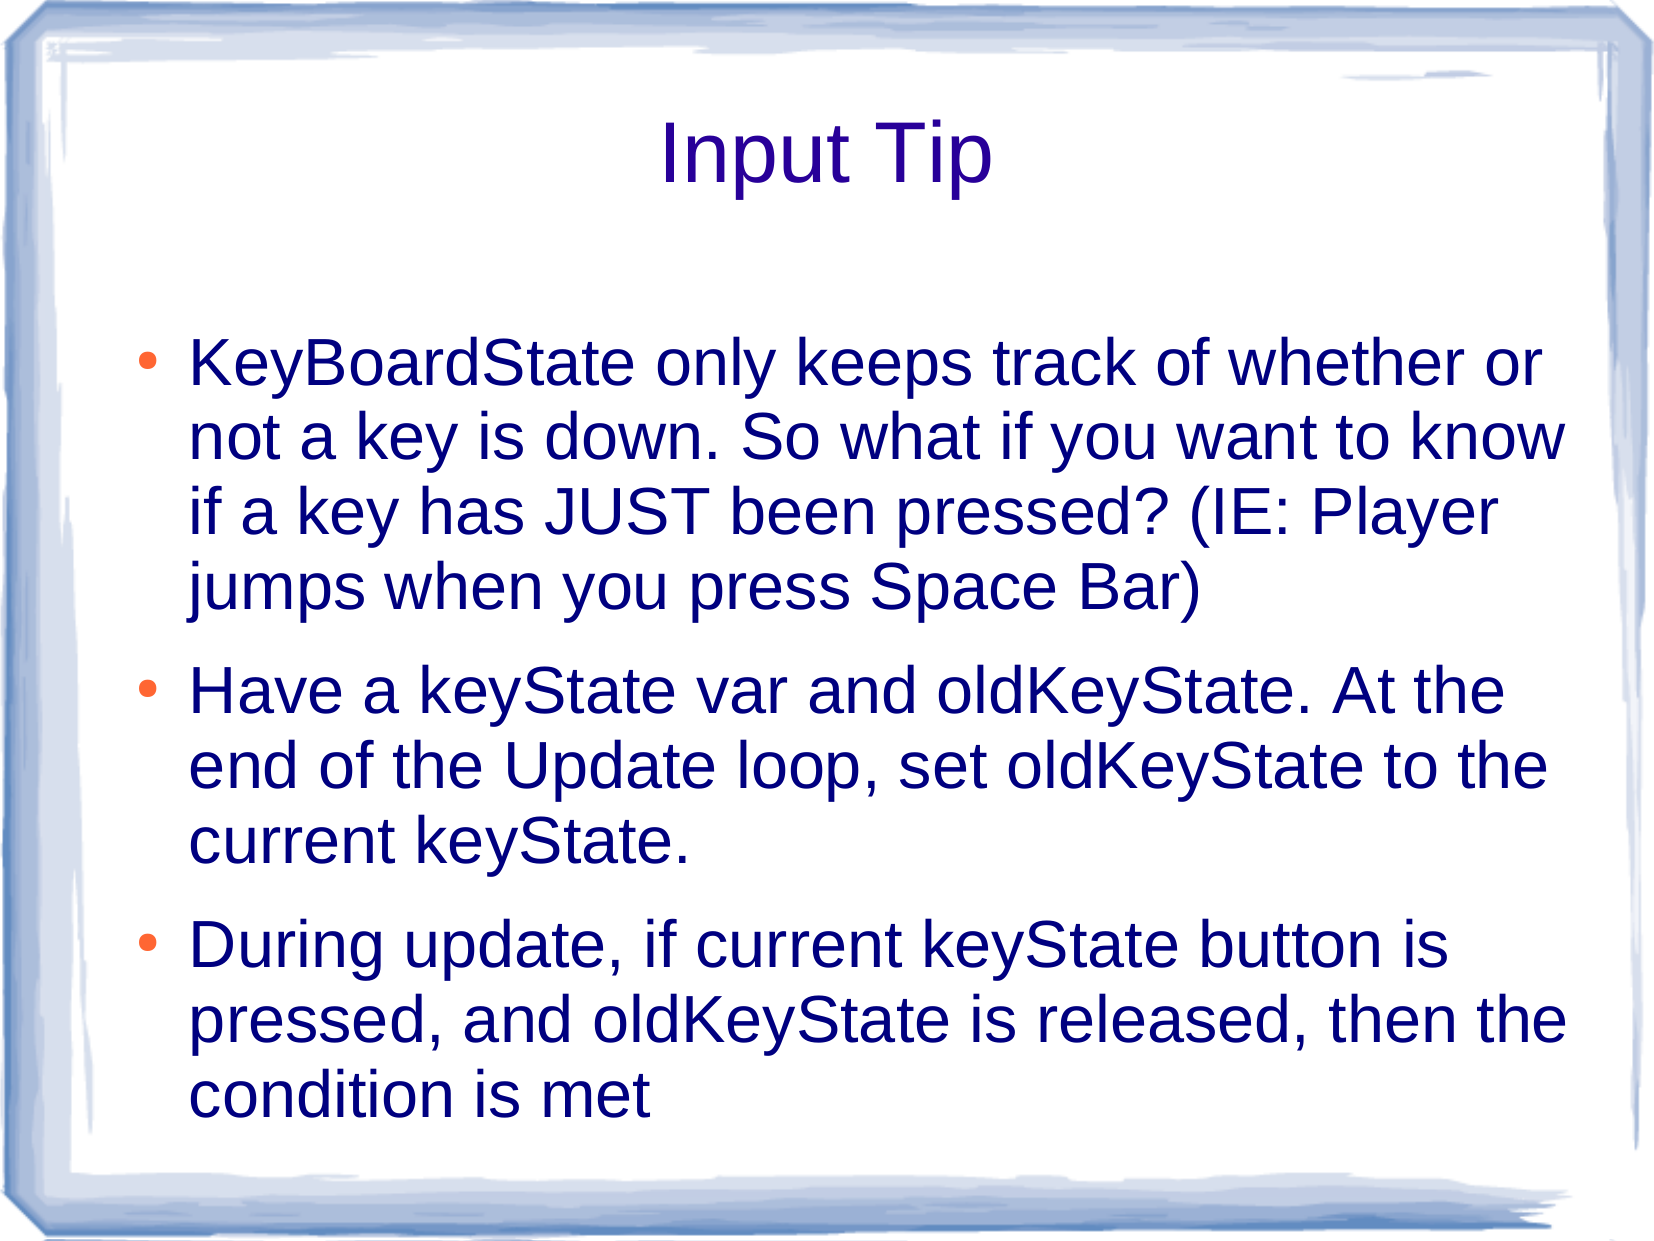

# Input Tip
KeyBoardState only keeps track of whether or not a key is down. So what if you want to know if a key has JUST been pressed? (IE: Player jumps when you press Space Bar)
Have a keyState var and oldKeyState. At the end of the Update loop, set oldKeyState to the current keyState.
During update, if current keyState button is pressed, and oldKeyState is released, then the condition is met